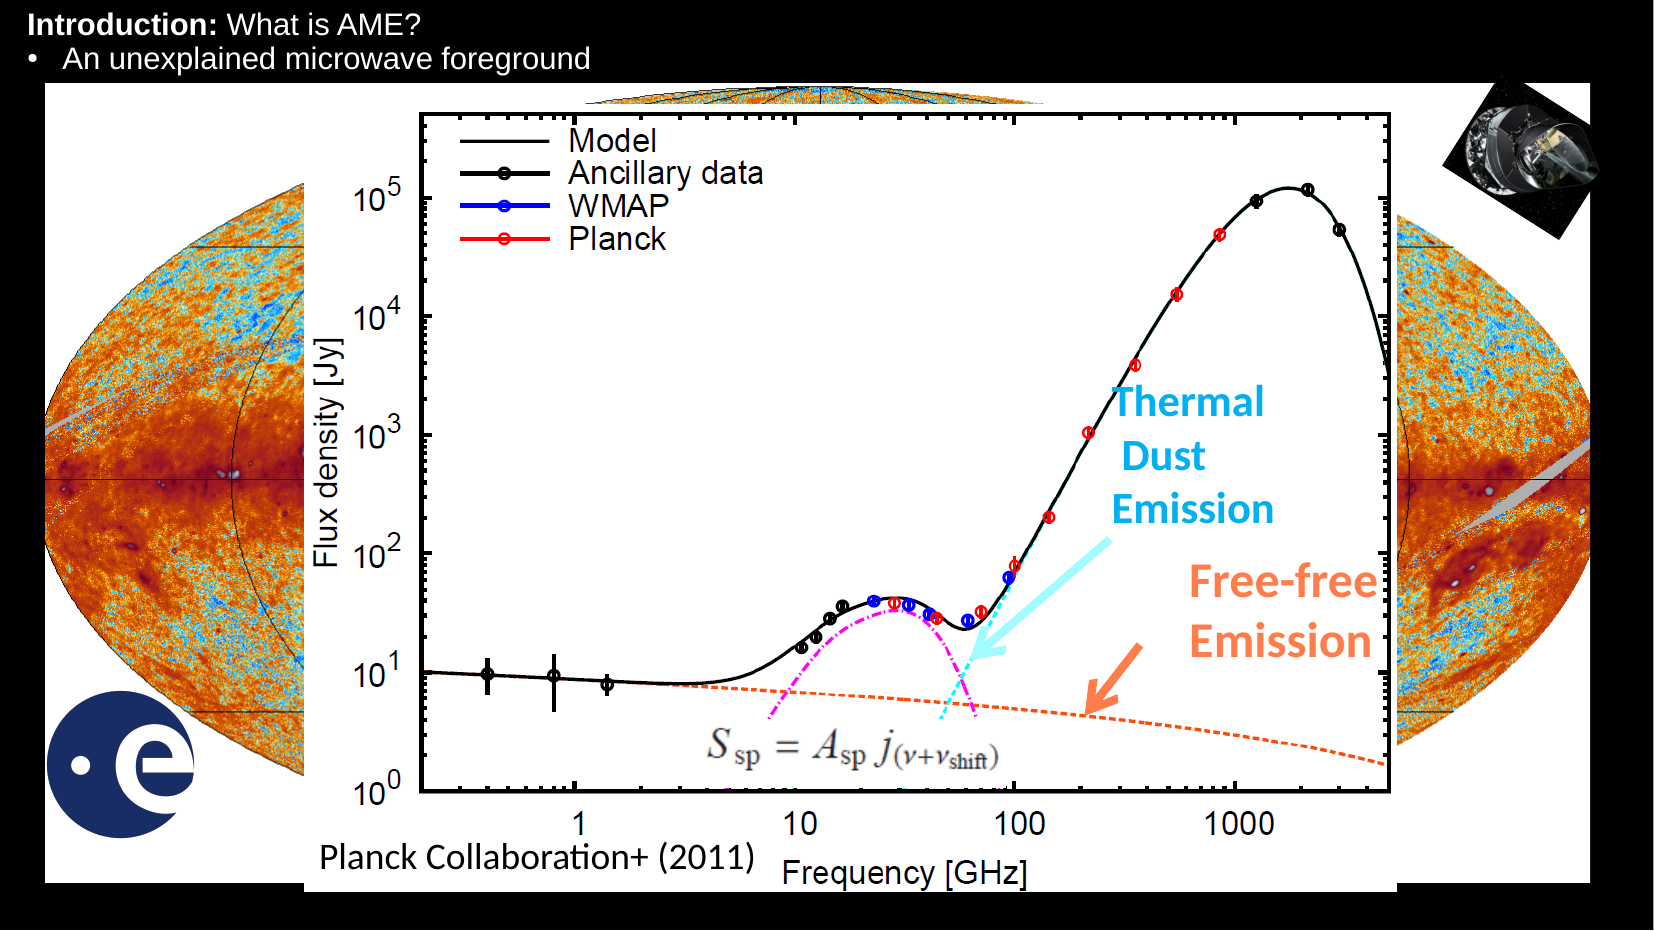

Introduction: What is AME?
An unexplained microwave foreground
#
Sample low-res microwave SED from the rho Ophiuchus region.
Thermal
 Dust Emission
Free-free
Emission
Planck Collaboration+ (2011)